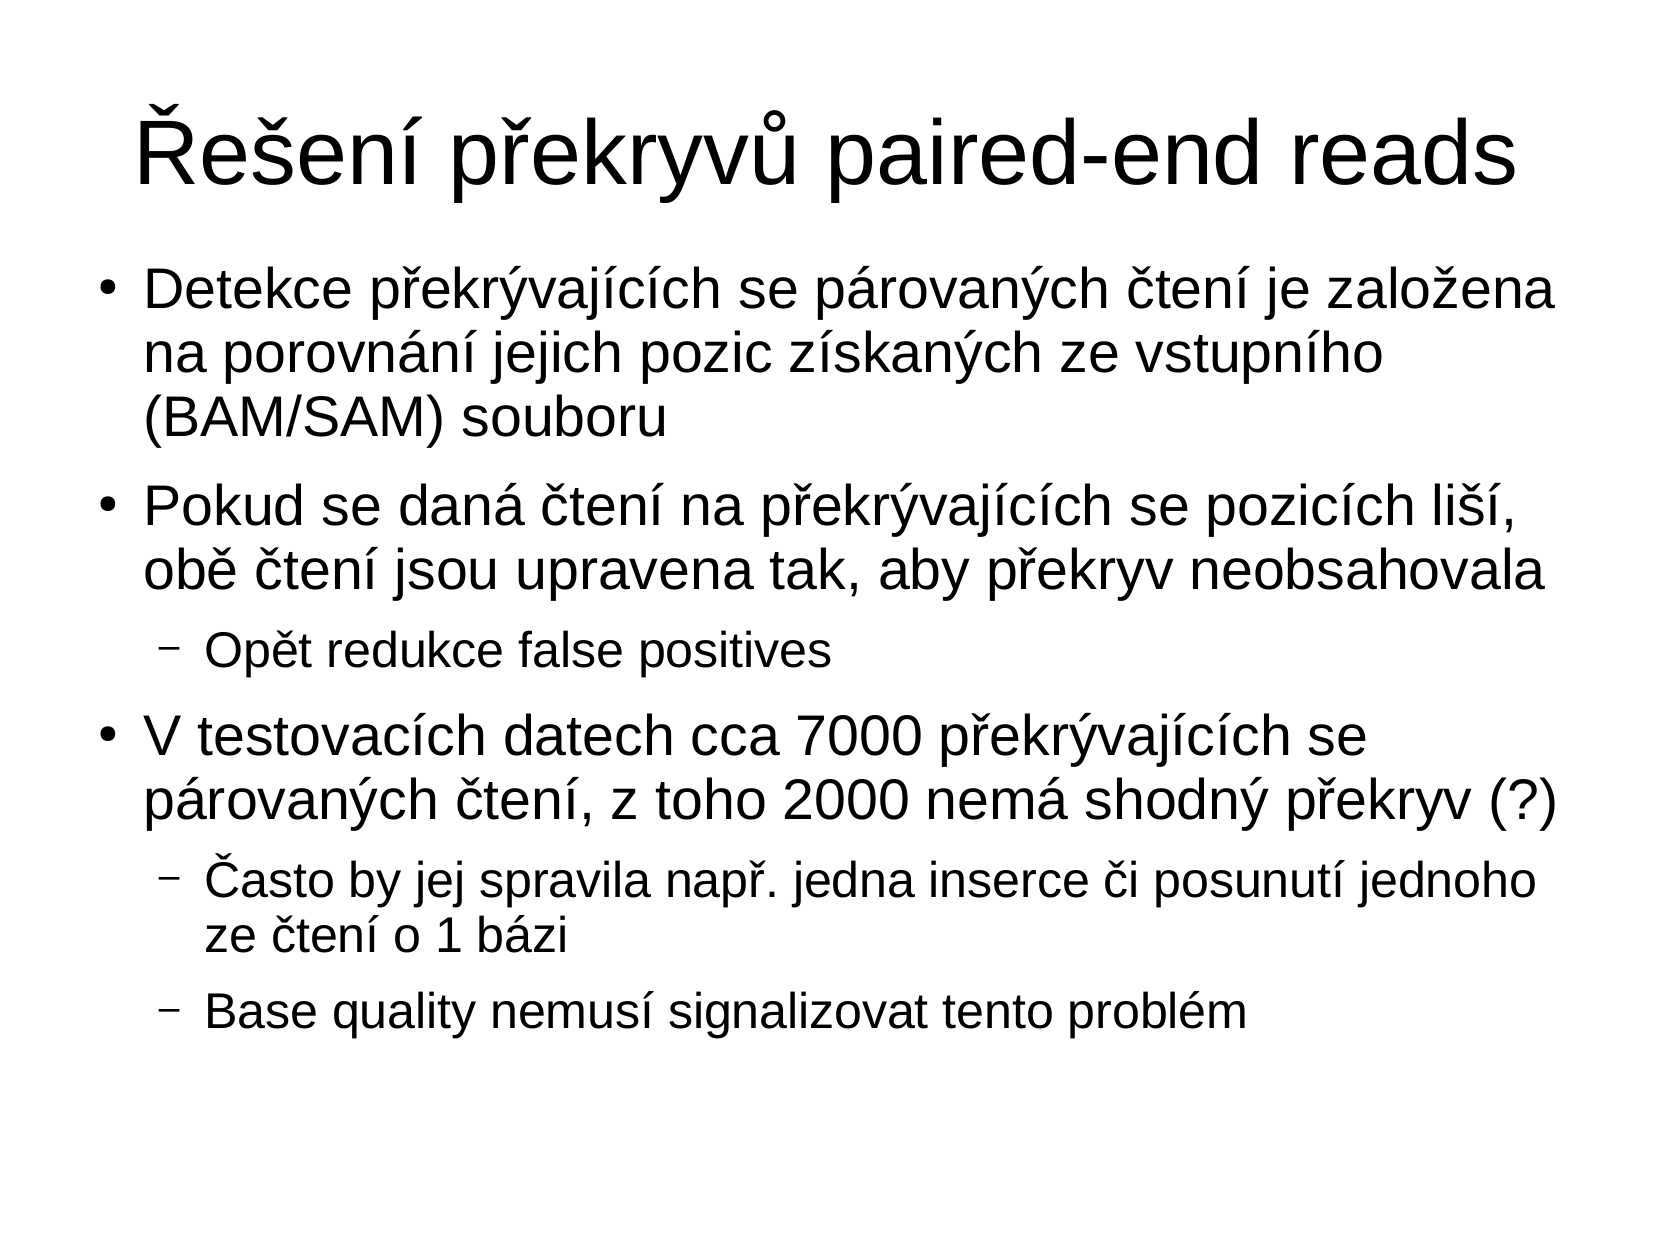

# Řešení překryvů paired-end reads
Detekce překrývajících se párovaných čtení je založena na porovnání jejich pozic získaných ze vstupního (BAM/SAM) souboru
Pokud se daná čtení na překrývajících se pozicích liší, obě čtení jsou upravena tak, aby překryv neobsahovala
Opět redukce false positives
V testovacích datech cca 7000 překrývajících se párovaných čtení, z toho 2000 nemá shodný překryv (?)
Často by jej spravila např. jedna inserce či posunutí jednoho ze čtení o 1 bázi
Base quality nemusí signalizovat tento problém